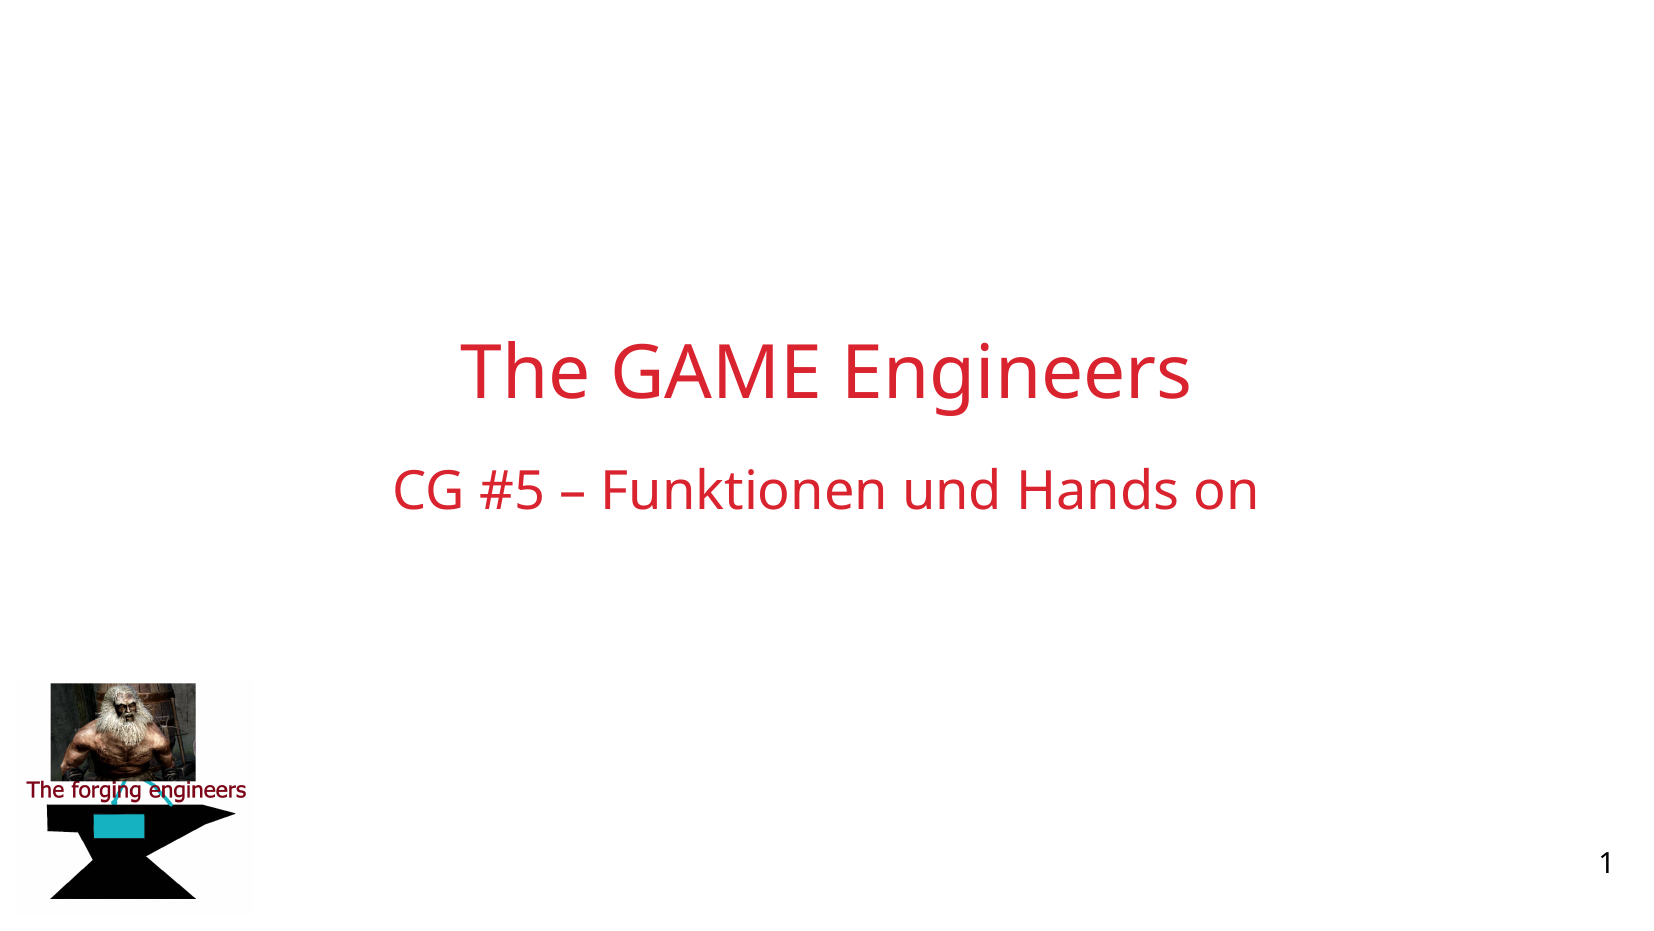

The GAME Engineers
CG #5 – Funktionen und Hands on